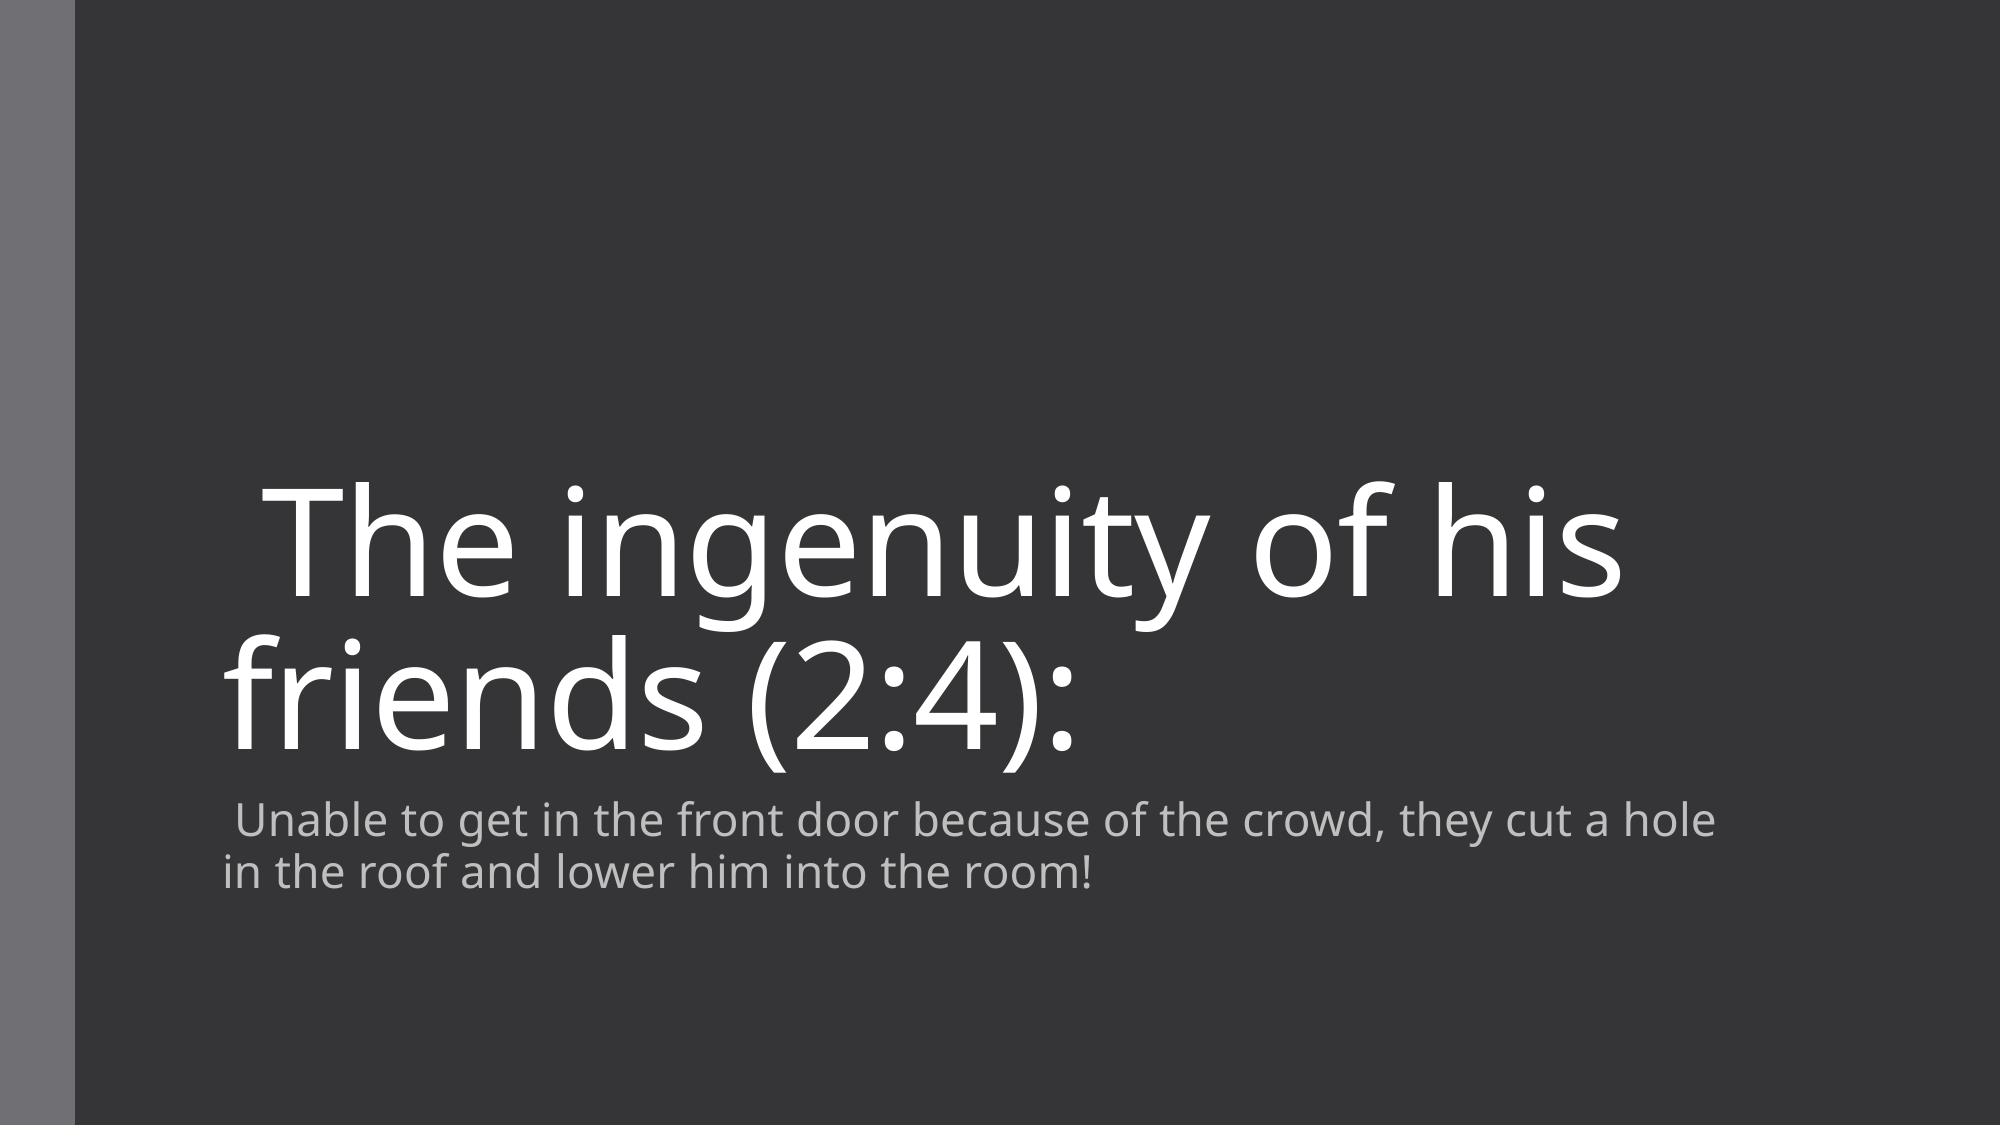

# The ingenuity of his friends (2:4):
 Unable to get in the front door because of the crowd, they cut a hole in the roof and lower him into the room!